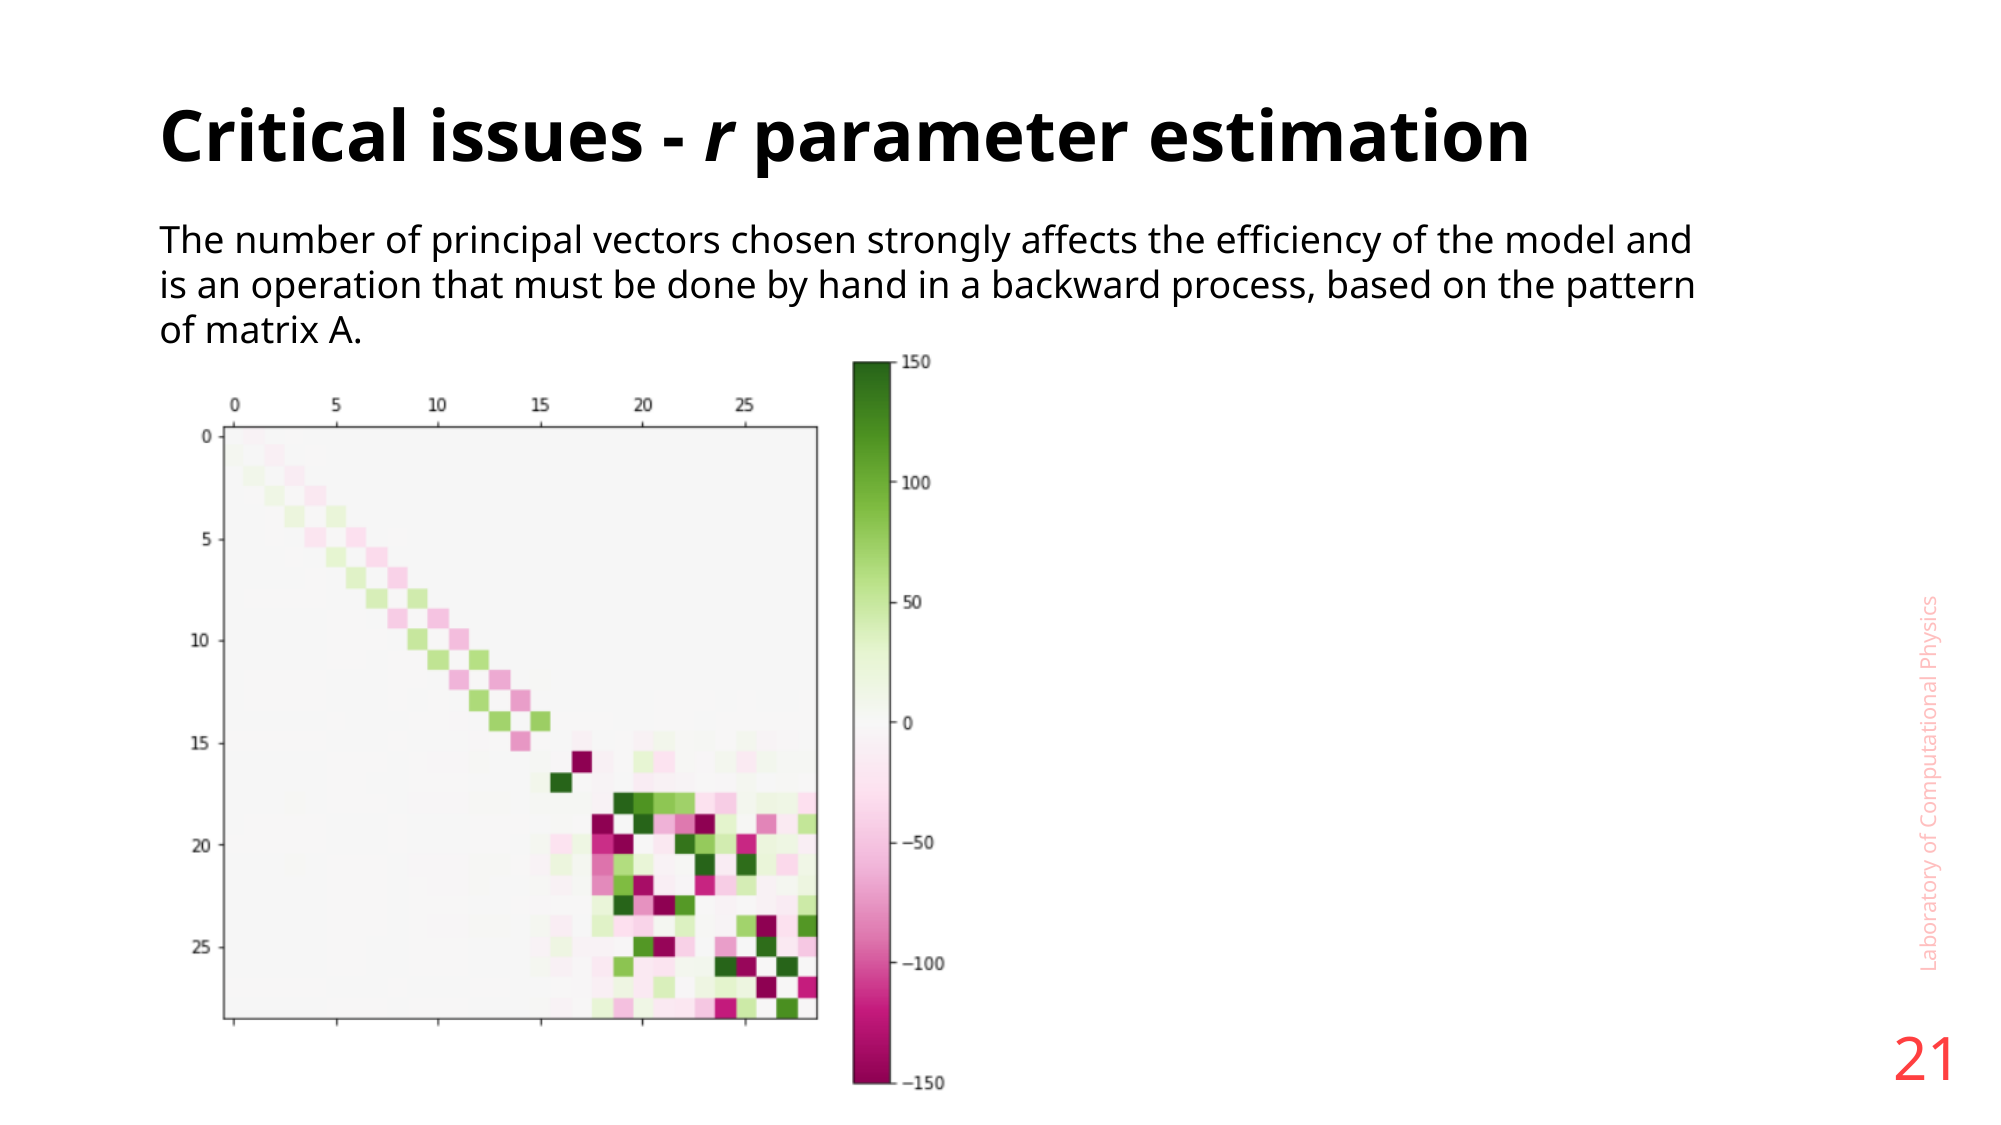

# Critical issues - r parameter estimation
The number of principal vectors chosen strongly affects the efficiency of the model and is an operation that must be done by hand in a backward process, based on the pattern of matrix A.
Laboratory of Computational Physics